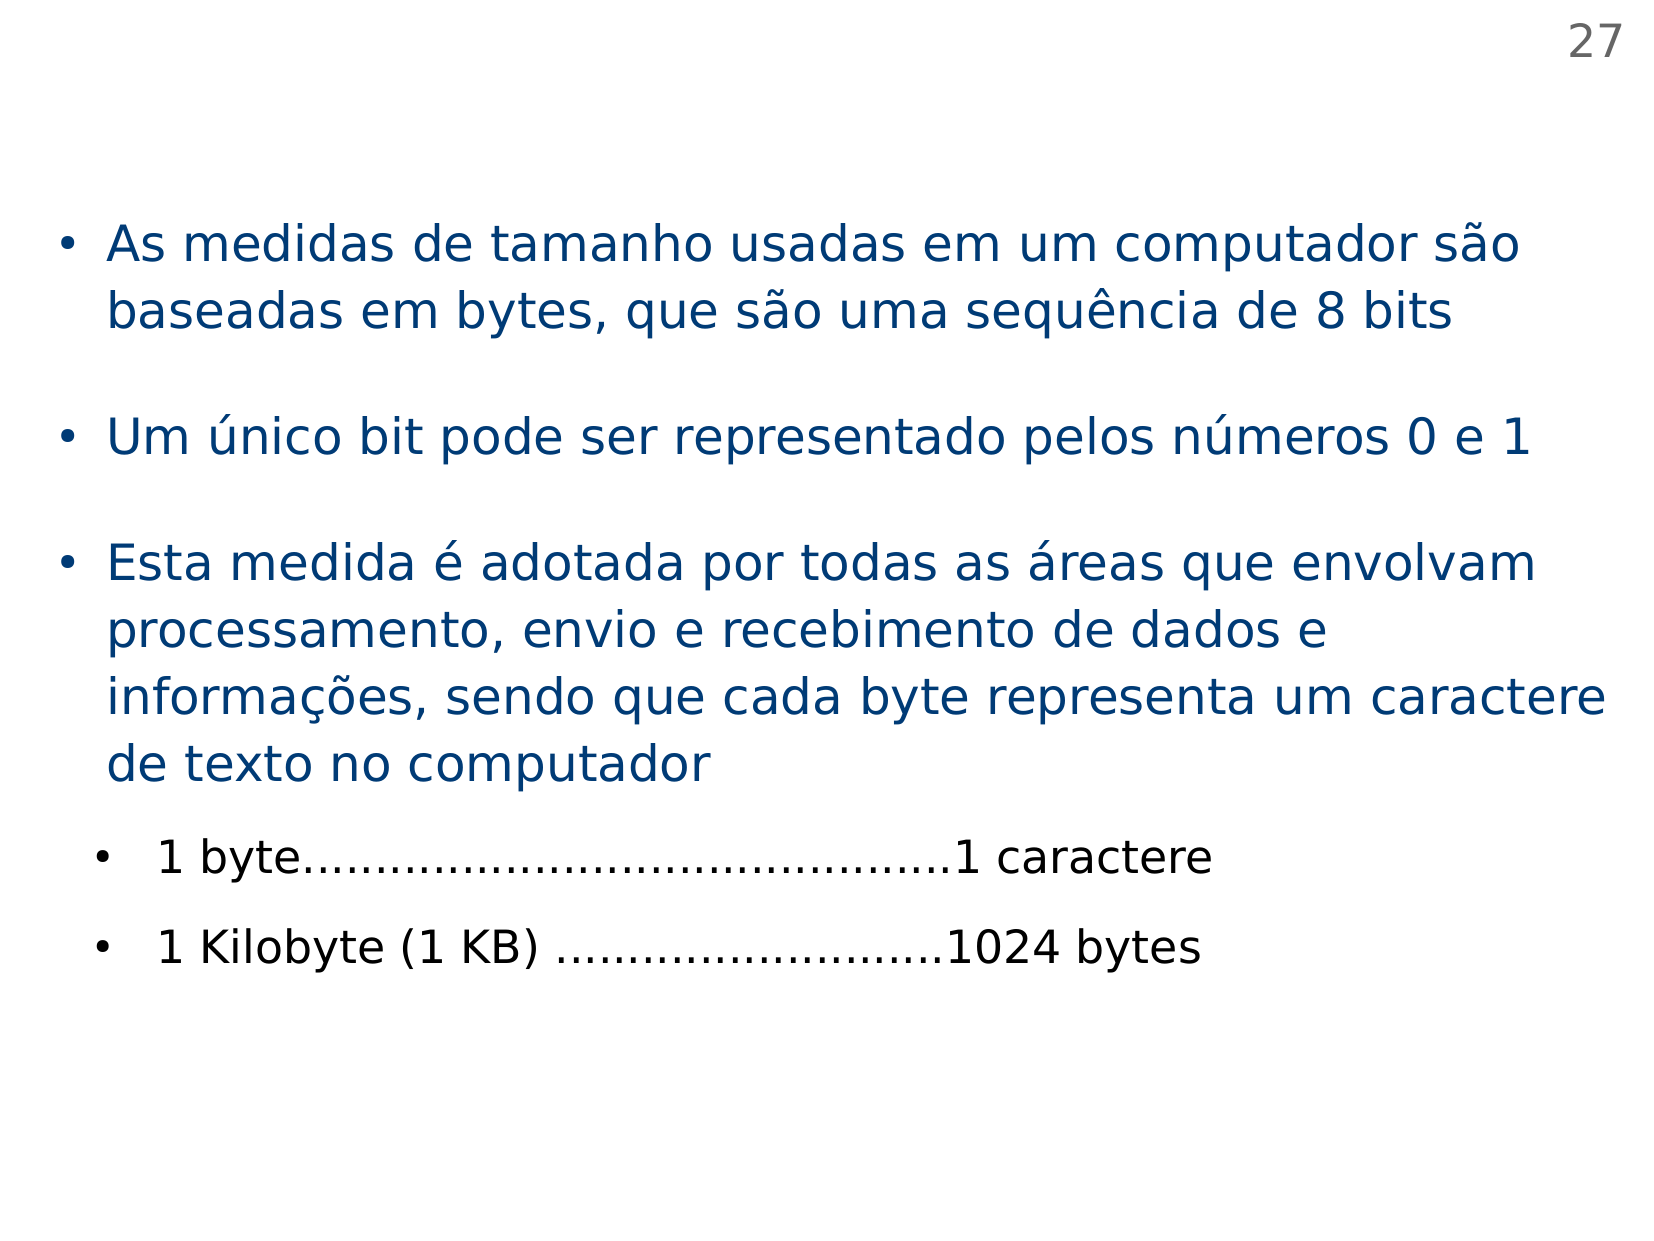

27
#
As medidas de tamanho usadas em um computador são baseadas em bytes, que são uma sequência de 8 bits
Um único bit pode ser representado pelos números 0 e 1
Esta medida é adotada por todas as áreas que envolvam processamento, envio e recebimento de dados e informações, sendo que cada byte representa um caractere de texto no computador
 1 byte.............................................1 caractere
 1 Kilobyte (1 KB) ...........................1024 bytes